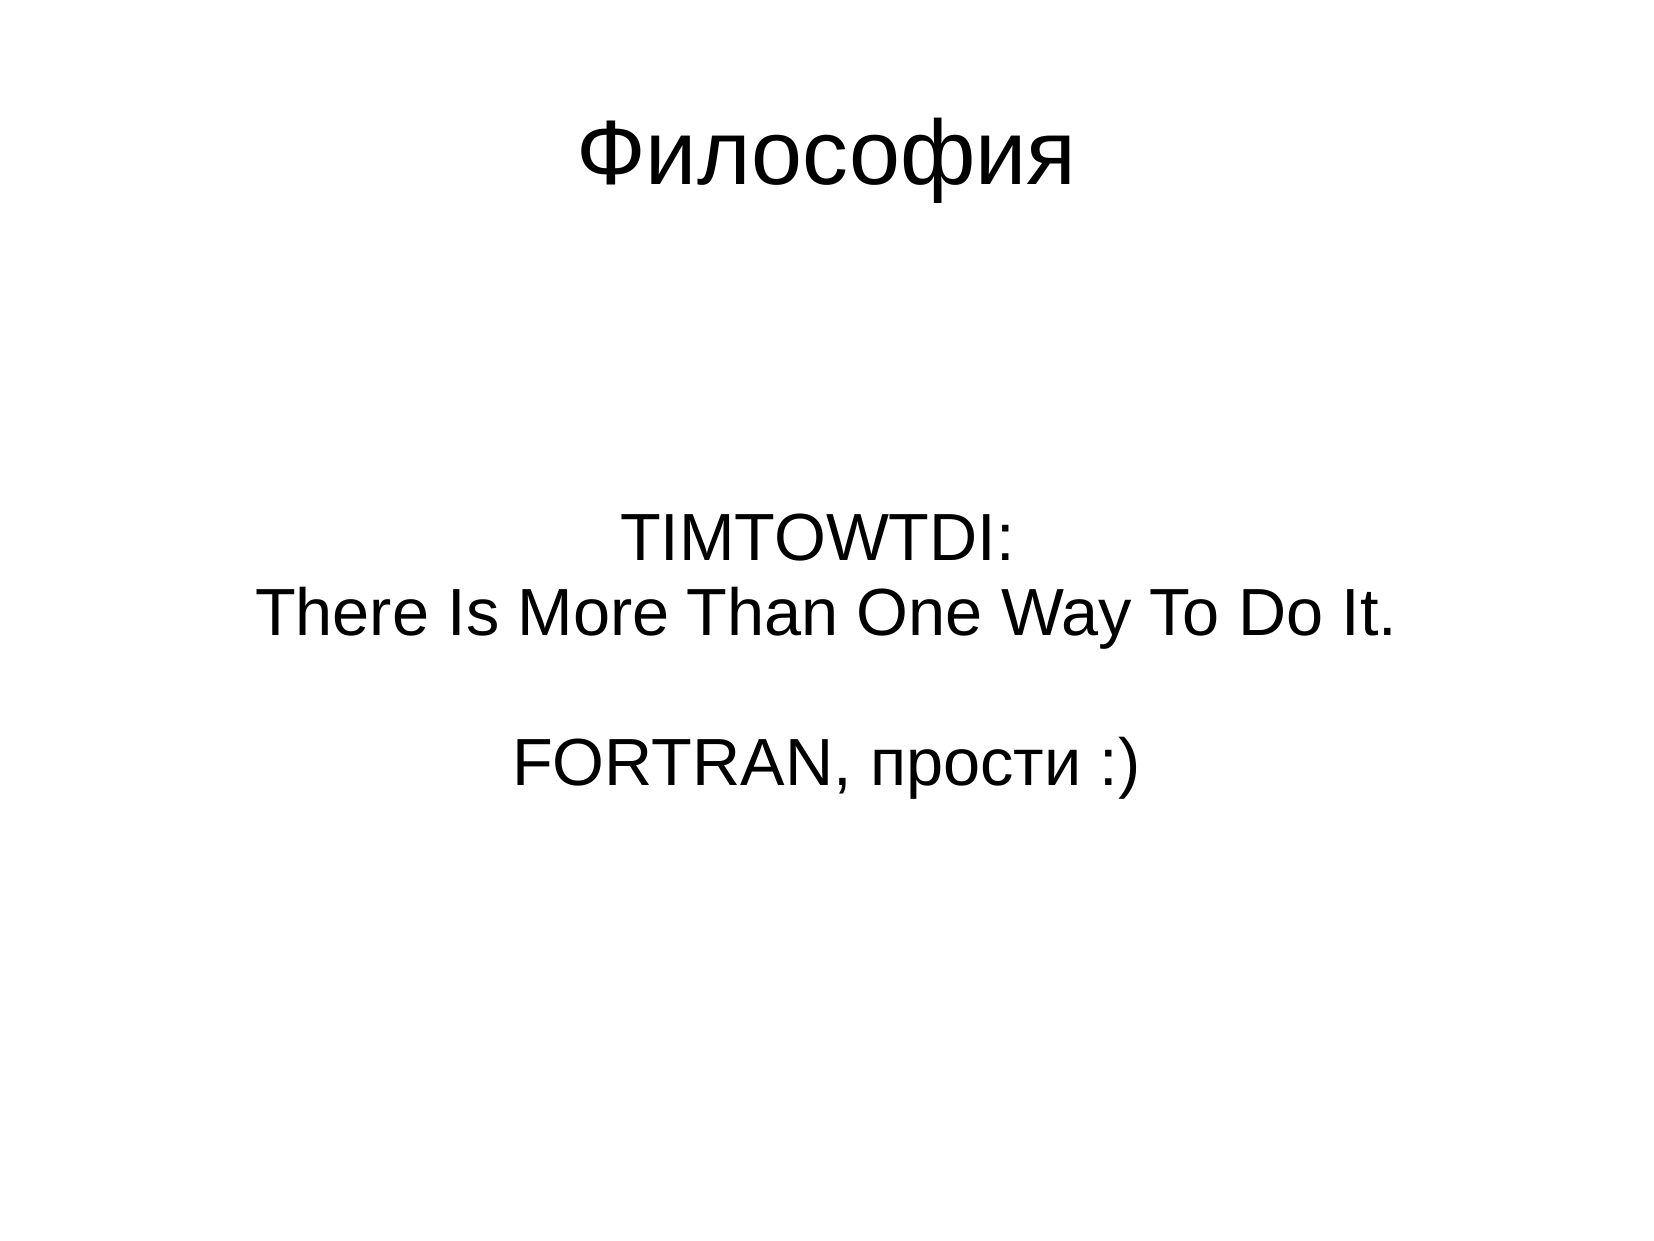

# Философия
TIMTOWTDI:
There Is More Than One Way To Do It.
FORTRAN, прости :)